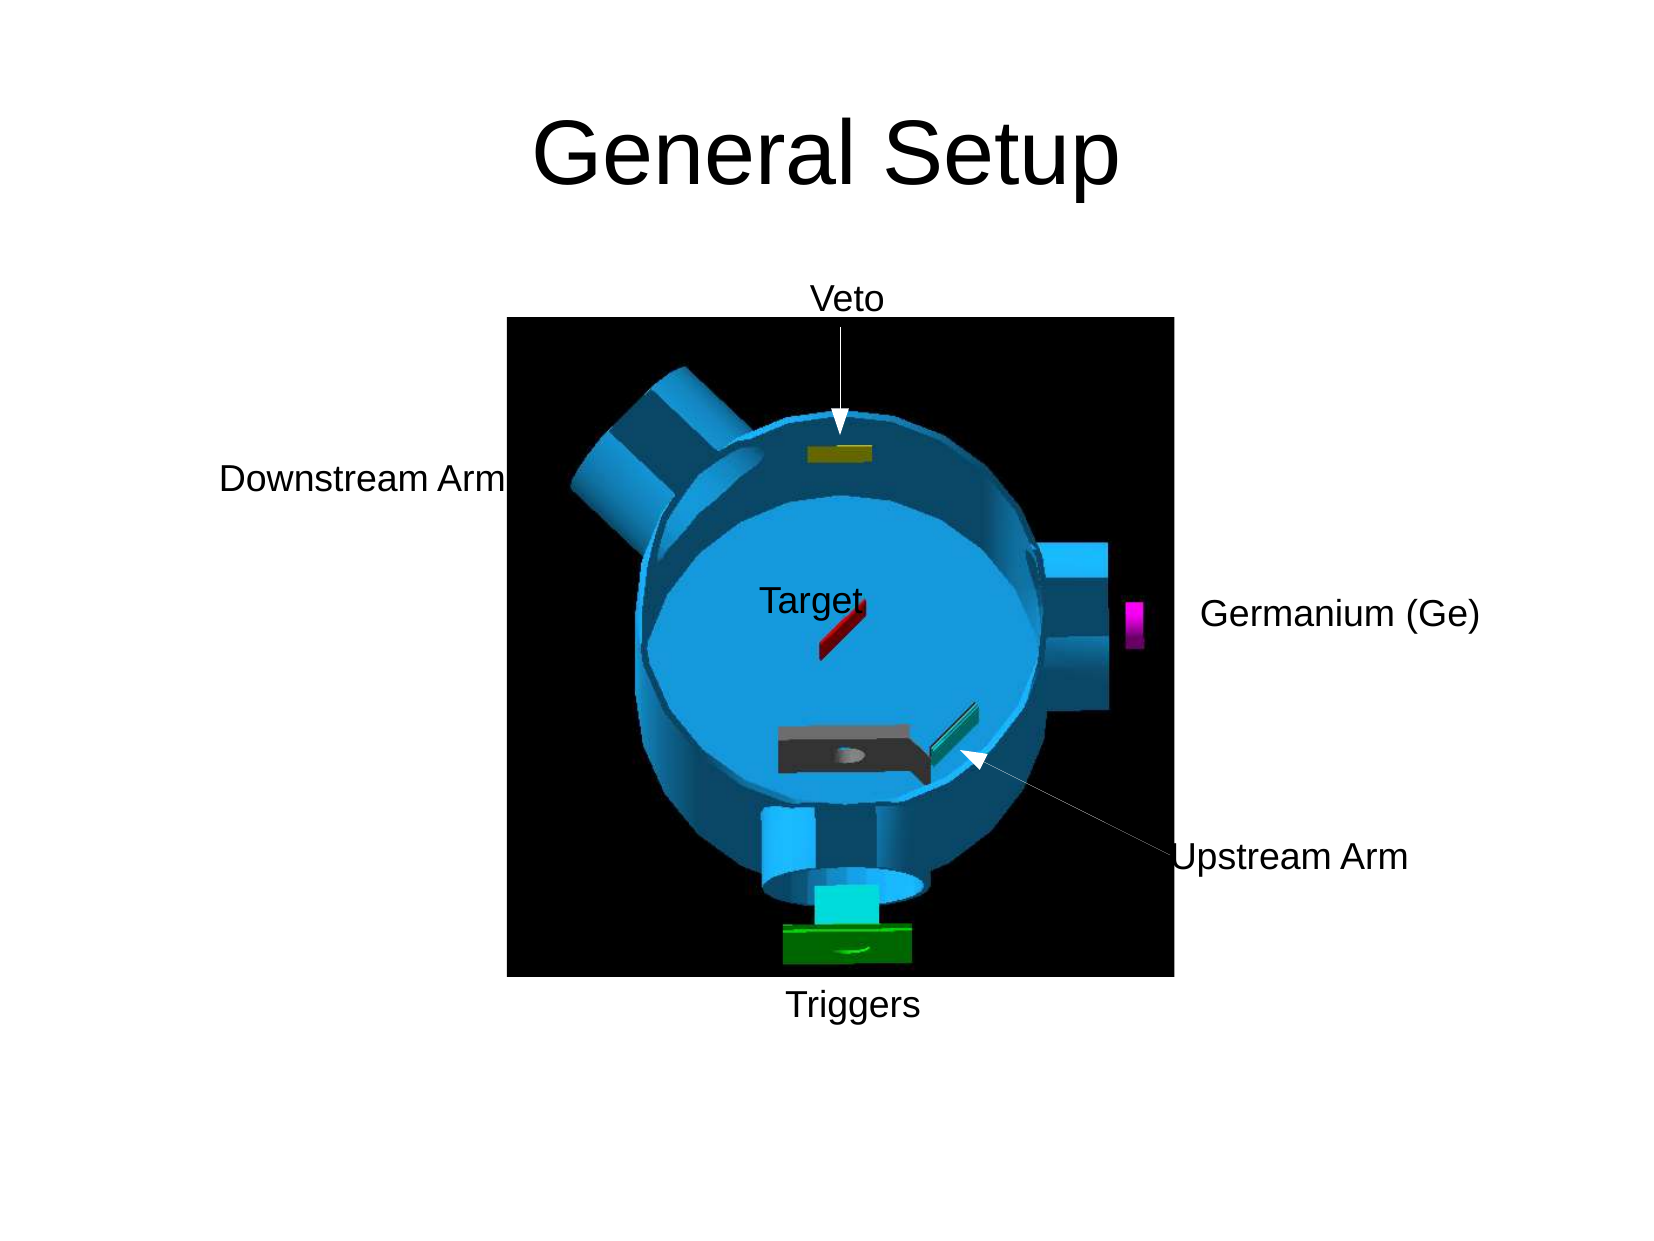

# General Setup
Veto
Downstream Arm
Target
Germanium (Ge)
Upstream Arm
Triggers